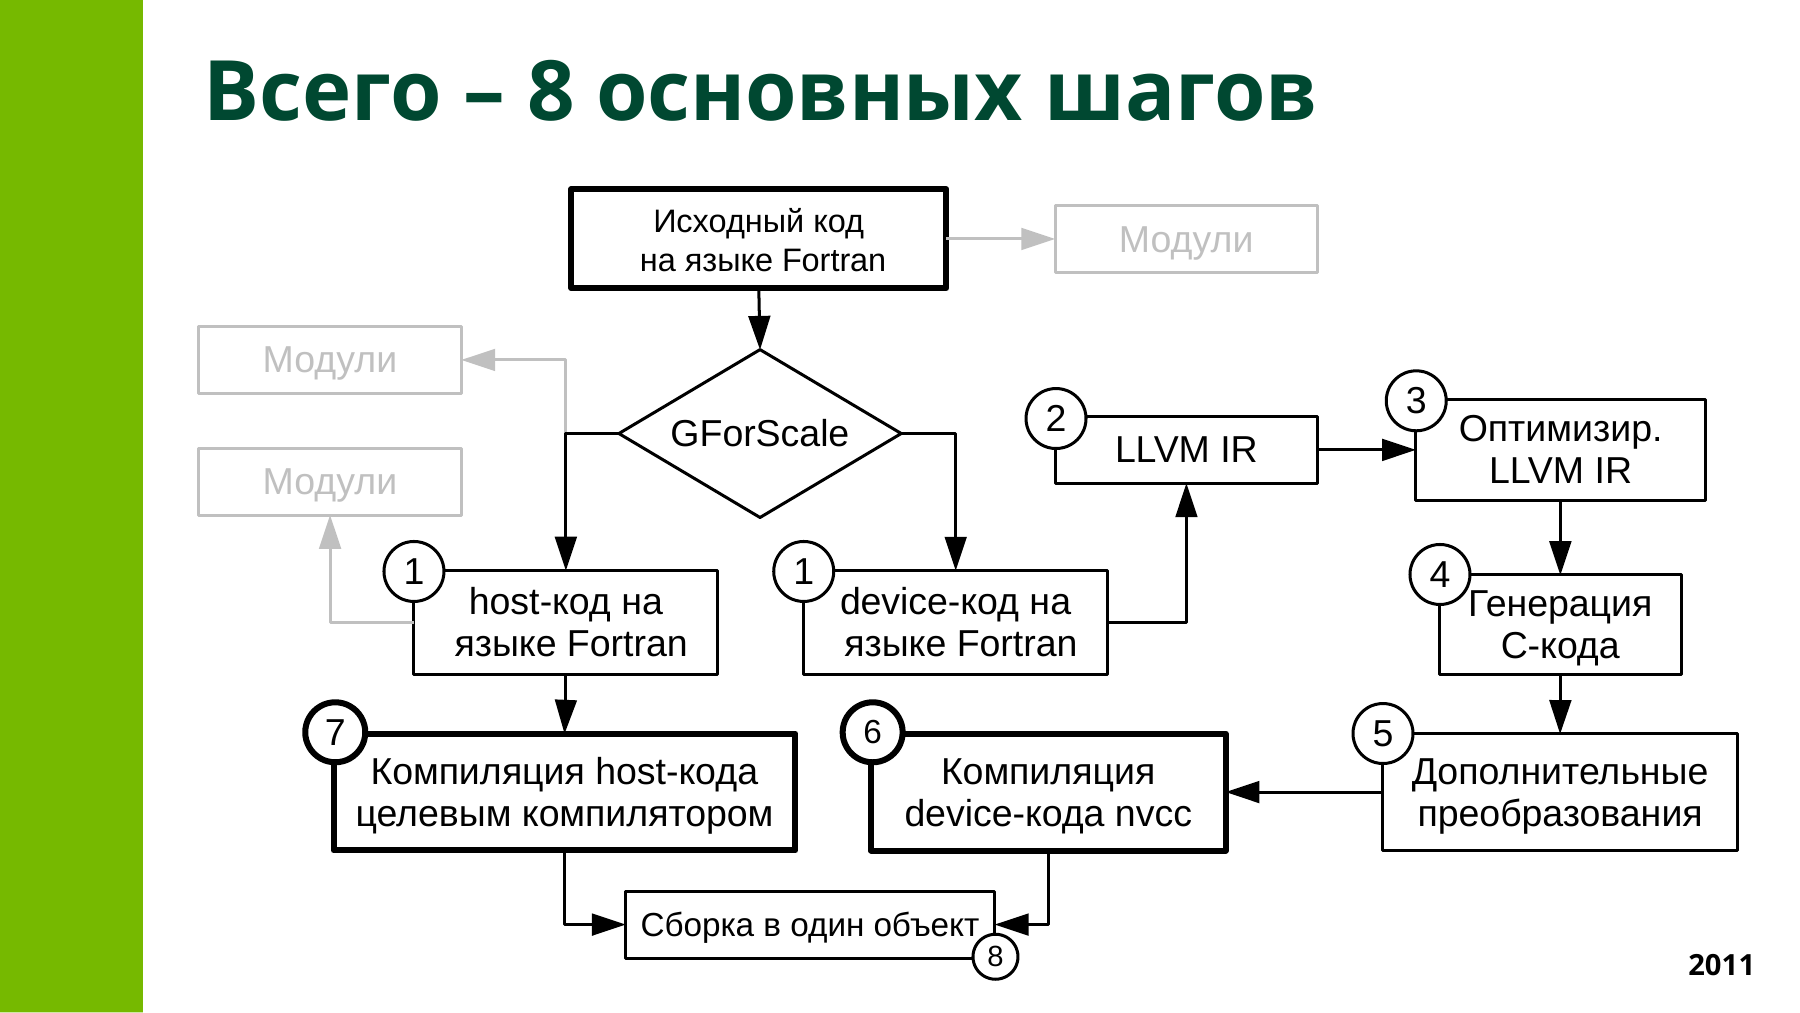

# Всего – 8 основных шагов
Исходный код
 на языке Fortran
Модули
Модули
GForScale
3
2
Оптимизир.
LLVM IR
LLVM IR
Модули
1
1
4
host-код на
 языке Fortran
device-код на
 языке Fortran
Генерация
C-кода
7
6
5
Компиляция host-кода
целевым компилятором
Компиляция
device-кода nvcc
Дополнительные
преобразования
Сборка в один объект
8